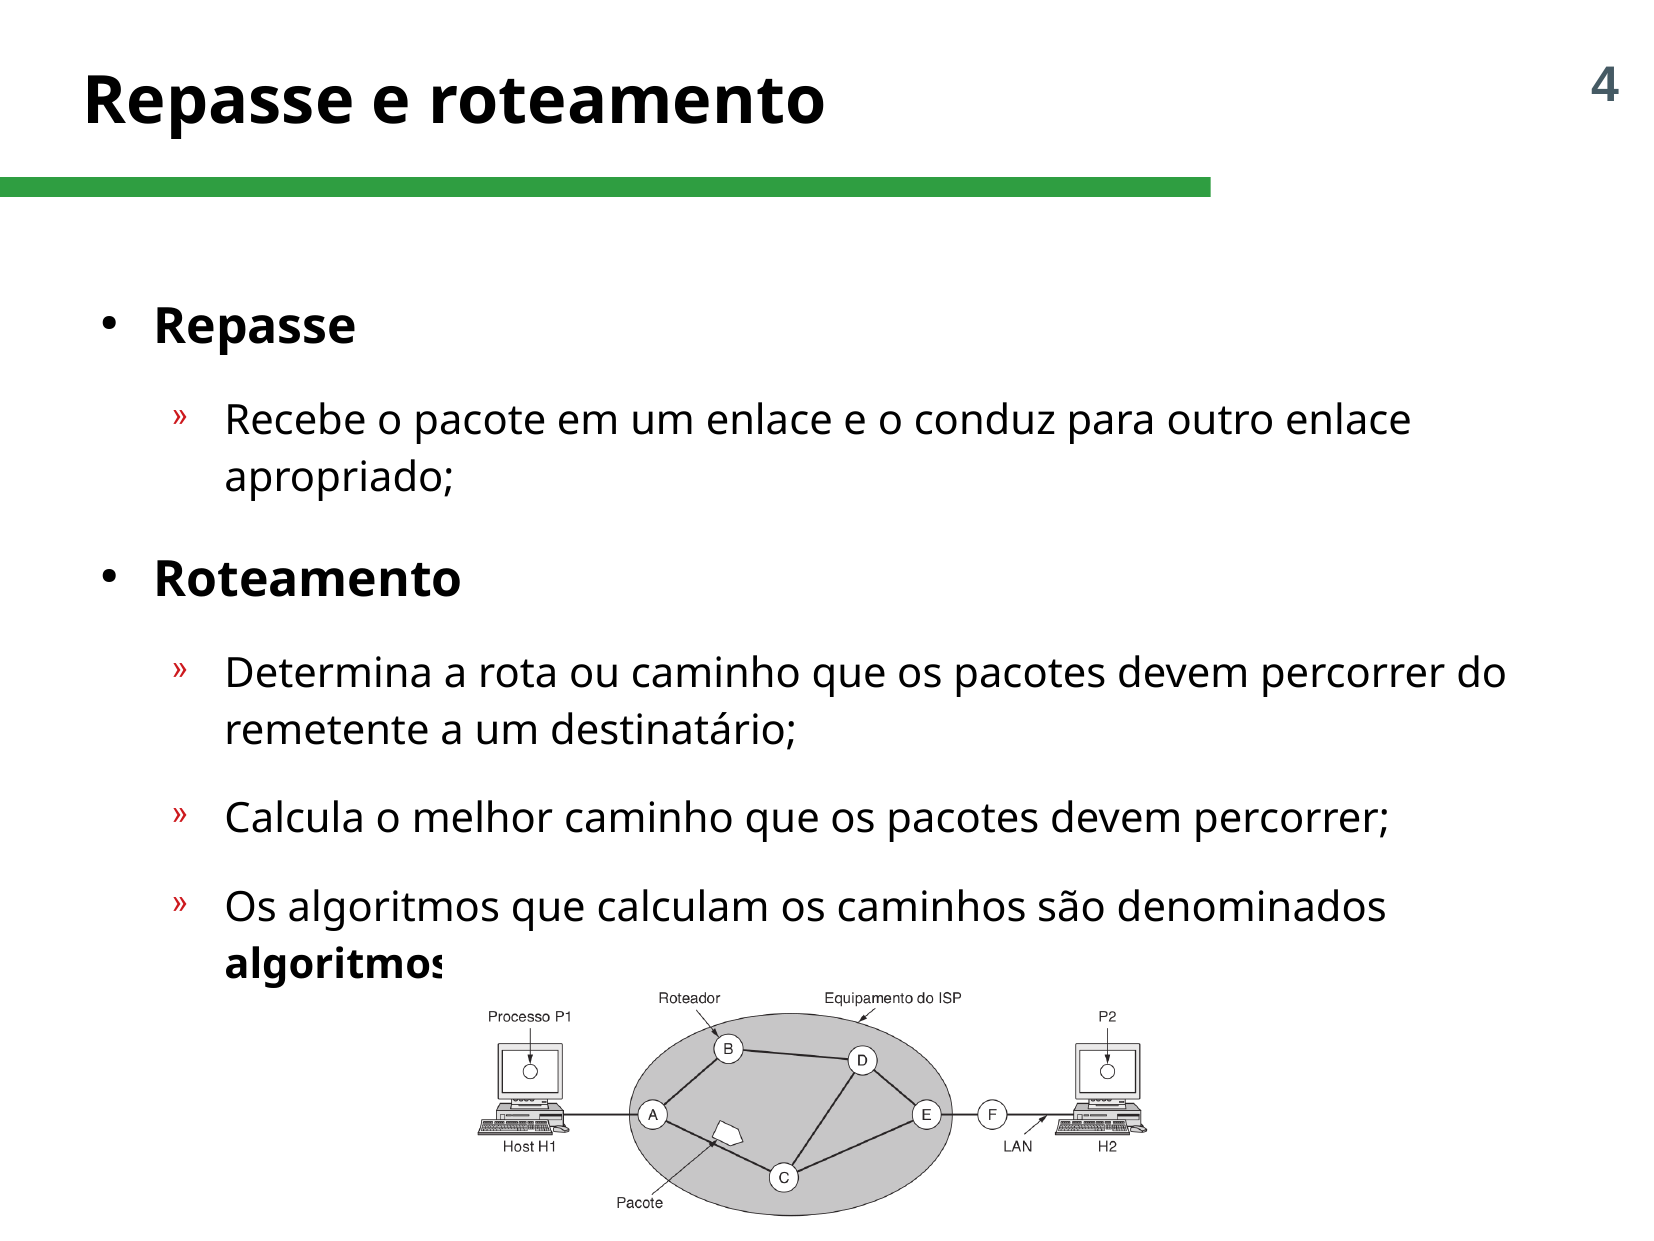

# Repasse e roteamento
Repasse
Recebe o pacote em um enlace e o conduz para outro enlace apropriado;
Roteamento
Determina a rota ou caminho que os pacotes devem percorrer do remetente a um destinatário;
Calcula o melhor caminho que os pacotes devem percorrer;
Os algoritmos que calculam os caminhos são denominados algoritmos de roteamento;